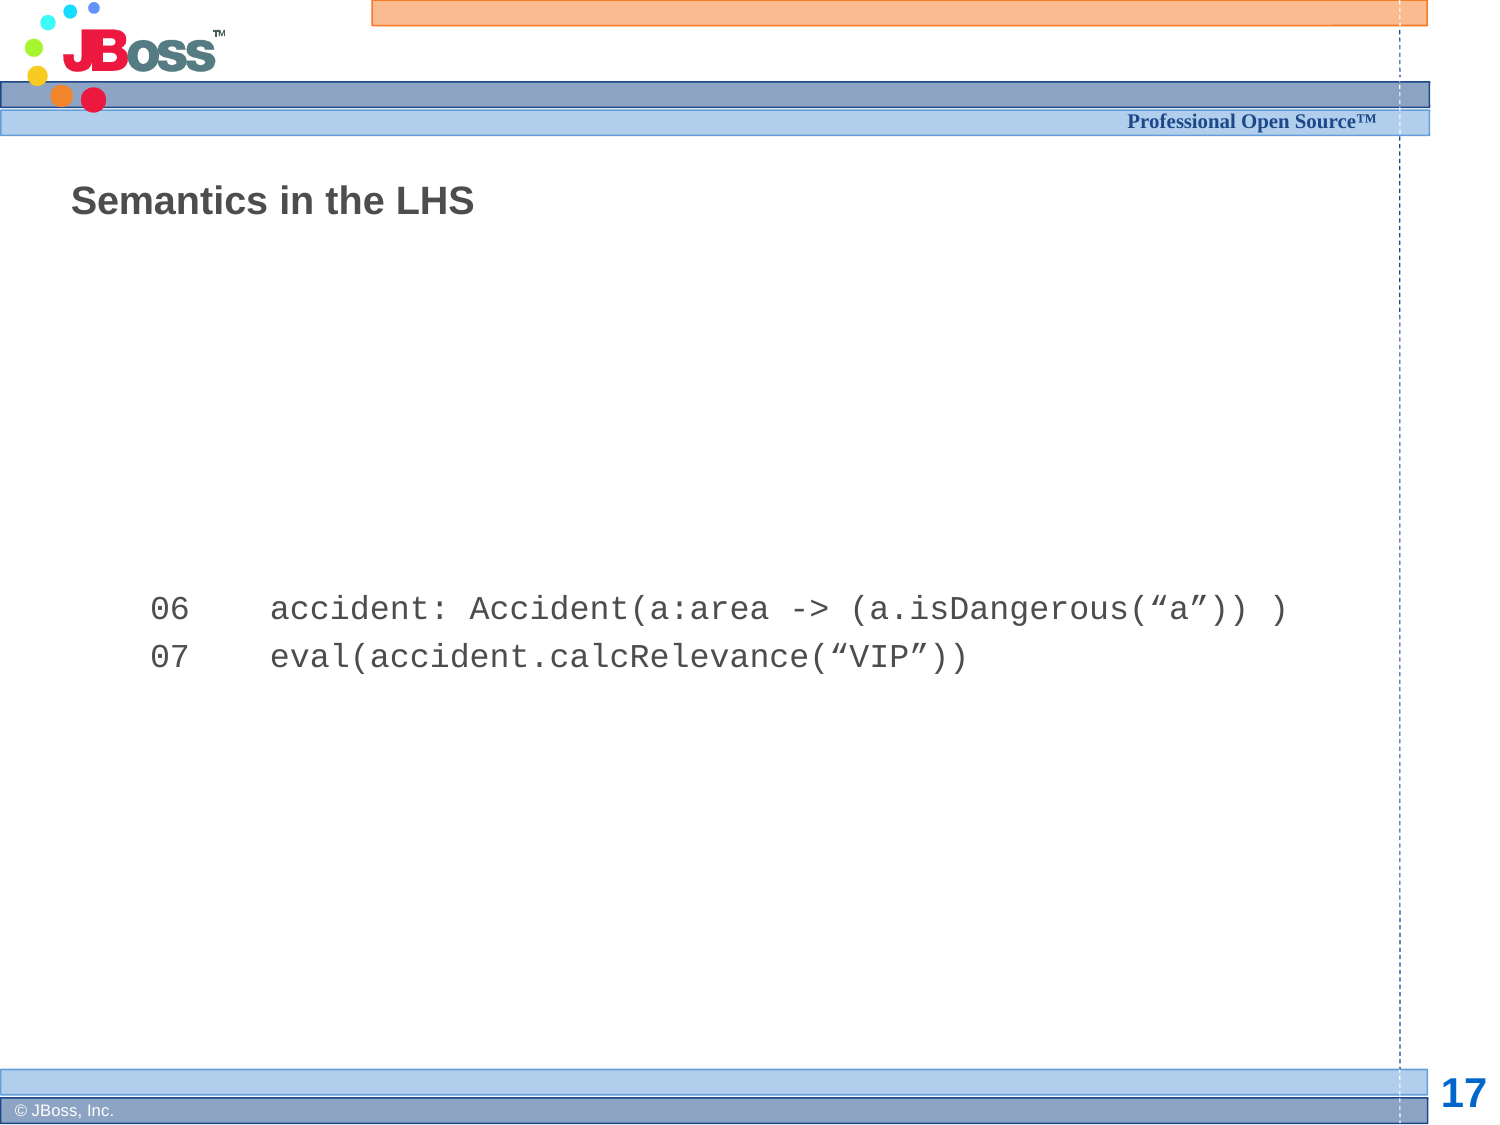

# Semantics in the LHS
06 accident: Accident(a:area -> (a.isDangerous(“a”)) )
07 eval(accident.calcRelevance(“VIP”))